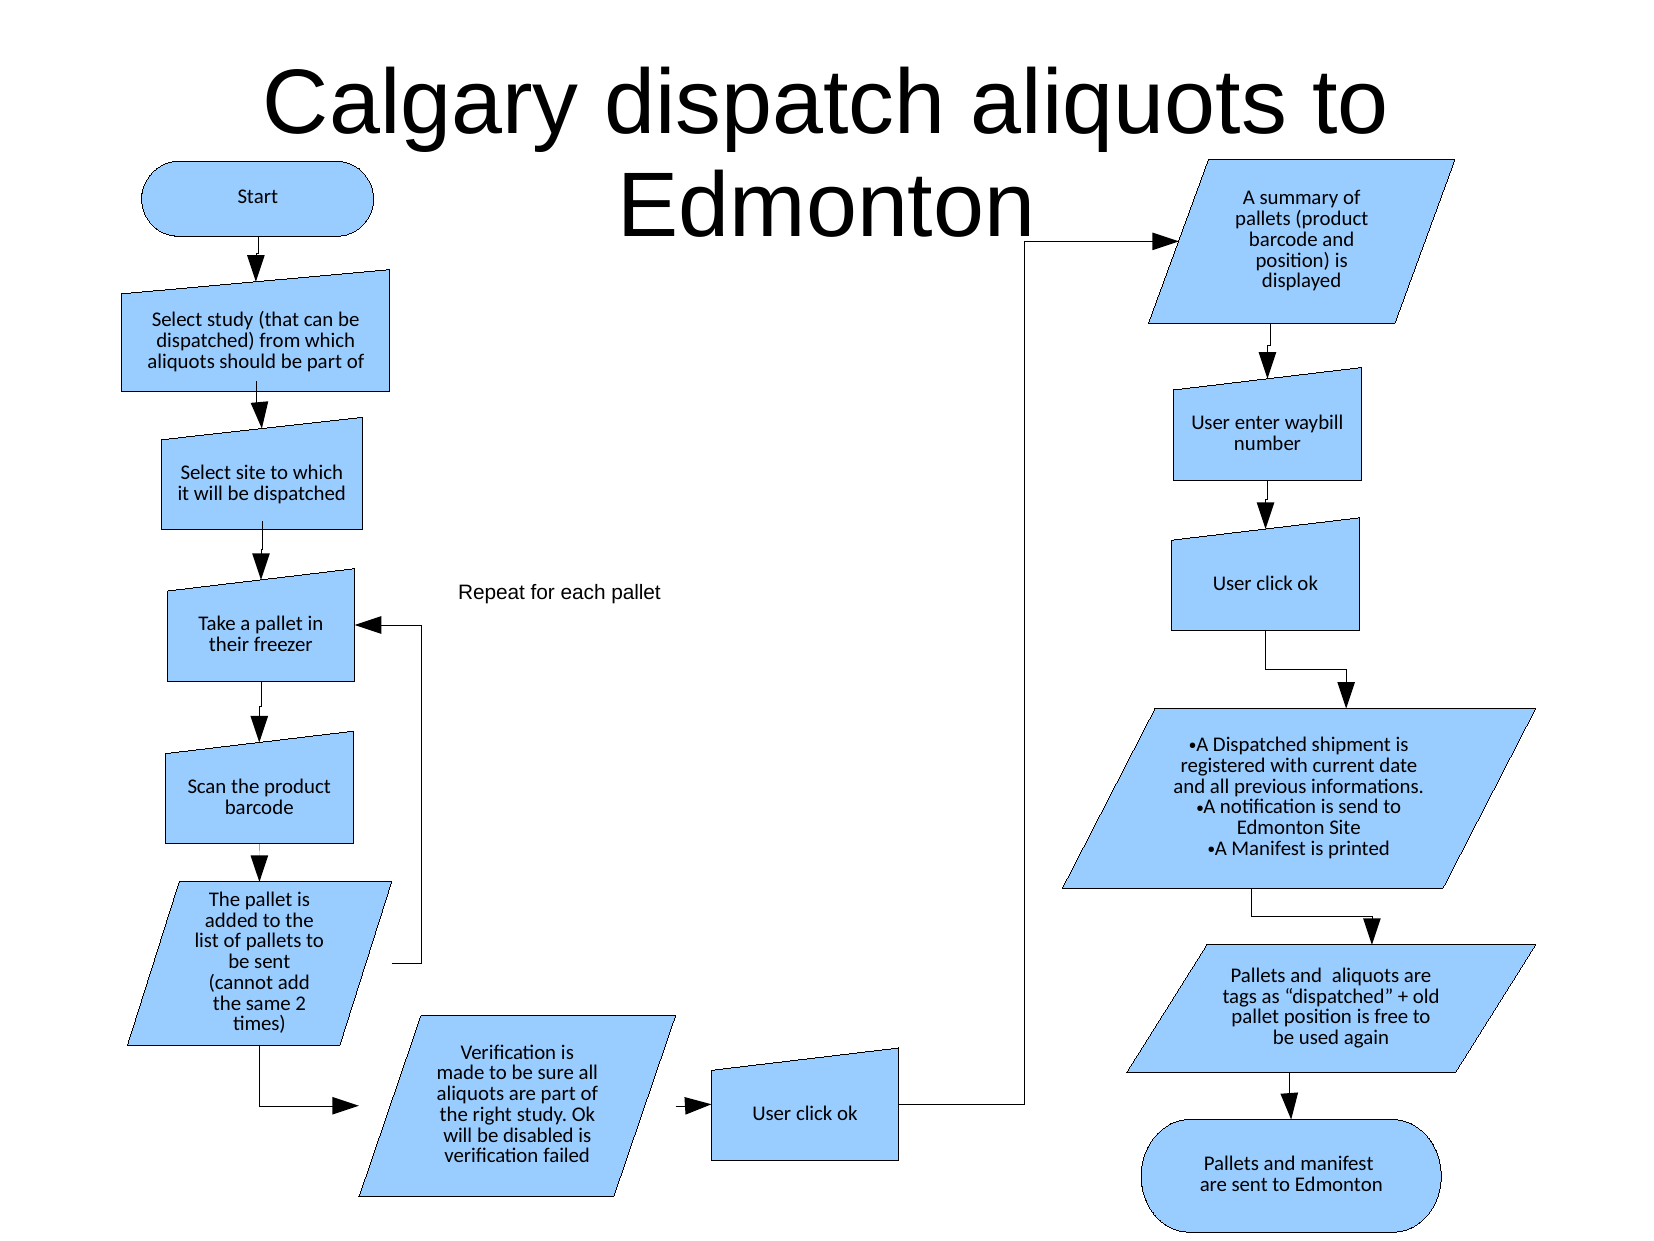

# Calgary dispatch aliquots to Edmonton
A summary of pallets (product barcode and position) is displayed
Start
Select study (that can be dispatched) from which aliquots should be part of
User enter waybill number
Select site to which it will be dispatched
User click ok
Take a pallet in their freezer
Repeat for each pallet
A Dispatched shipment is registered with current date and all previous informations.
A notification is send to Edmonton Site
A Manifest is printed
Scan the product barcode
The pallet is added to the list of pallets to be sent (cannot add the same 2 times)
Pallets and aliquots are tags as “dispatched” + old pallet position is free to be used again
Verification is made to be sure all aliquots are part of the right study. Ok will be disabled is verification failed
User click ok
Pallets and manifest
are sent to Edmonton